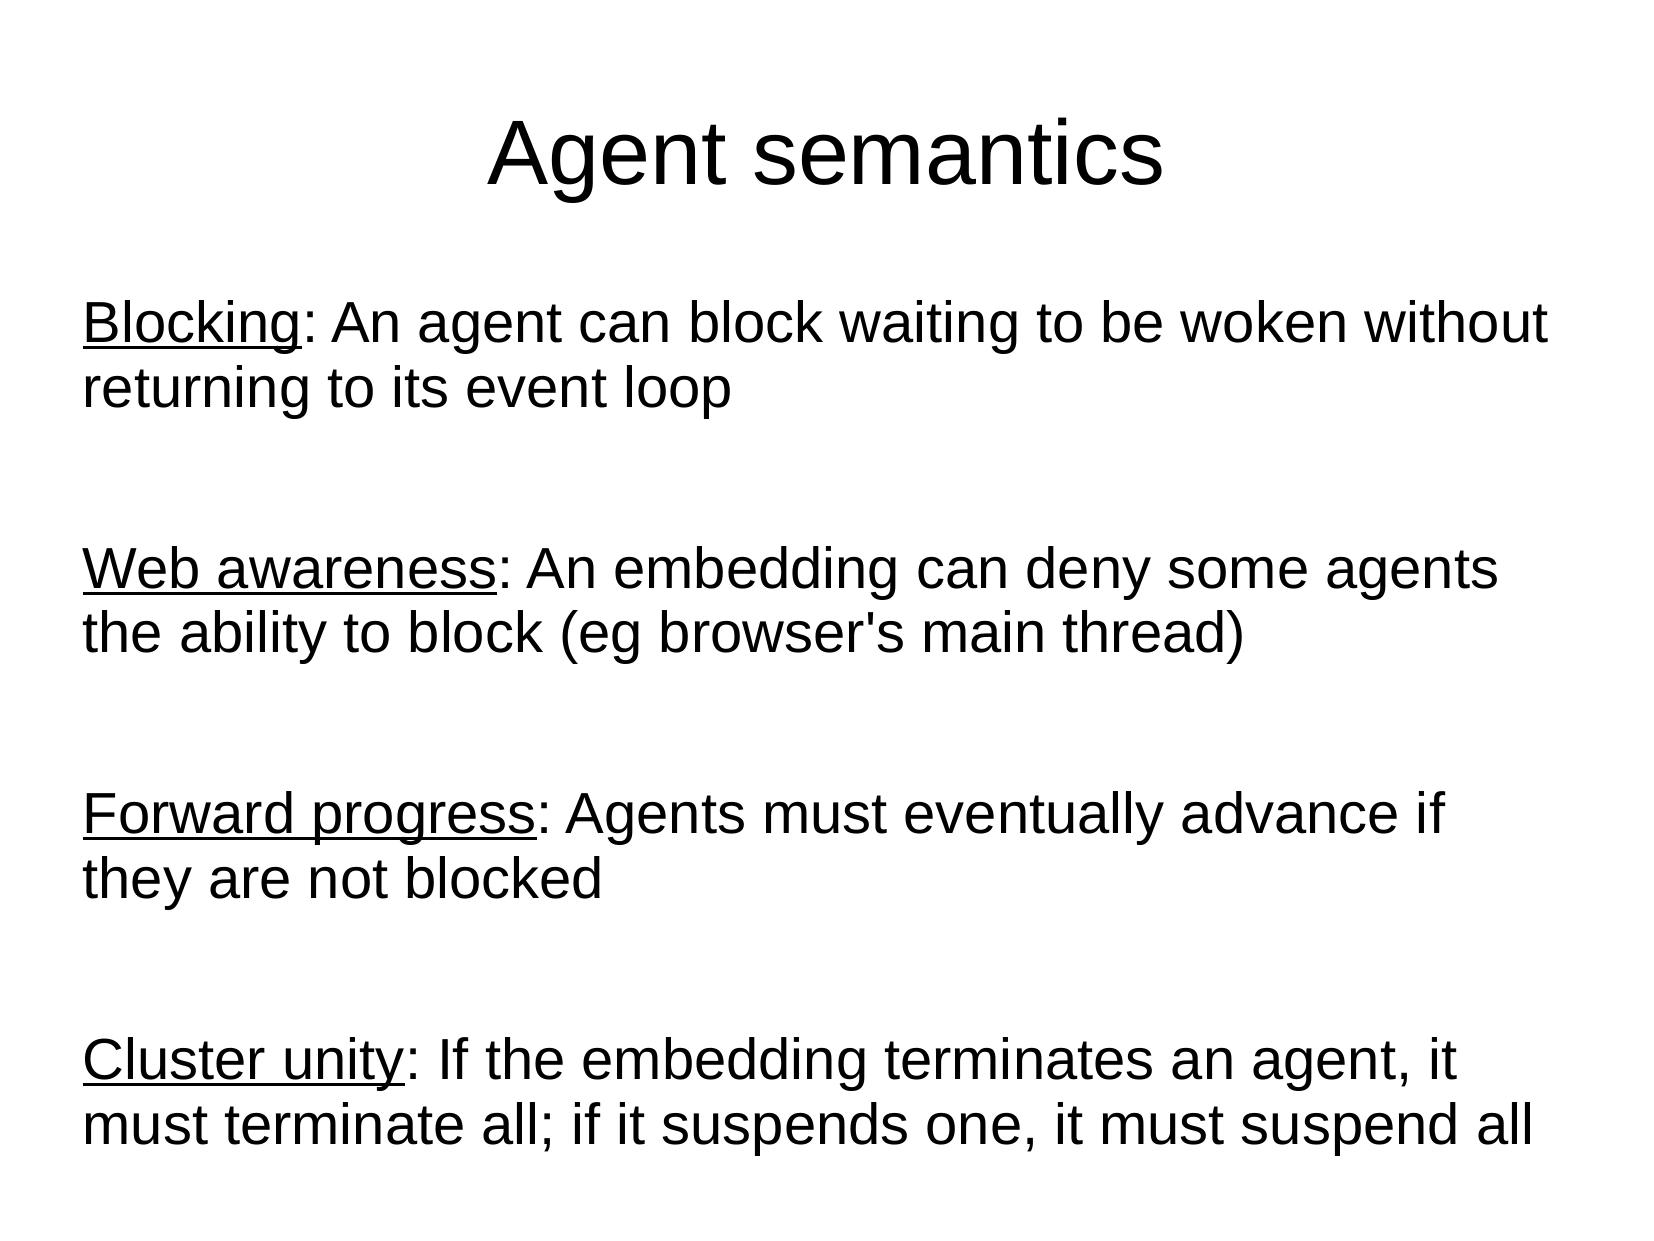

# Agent semantics
Blocking: An agent can block waiting to be woken without returning to its event loop
Web awareness: An embedding can deny some agents the ability to block (eg browser's main thread)
Forward progress: Agents must eventually advance if they are not blocked
Cluster unity: If the embedding terminates an agent, it must terminate all; if it suspends one, it must suspend all